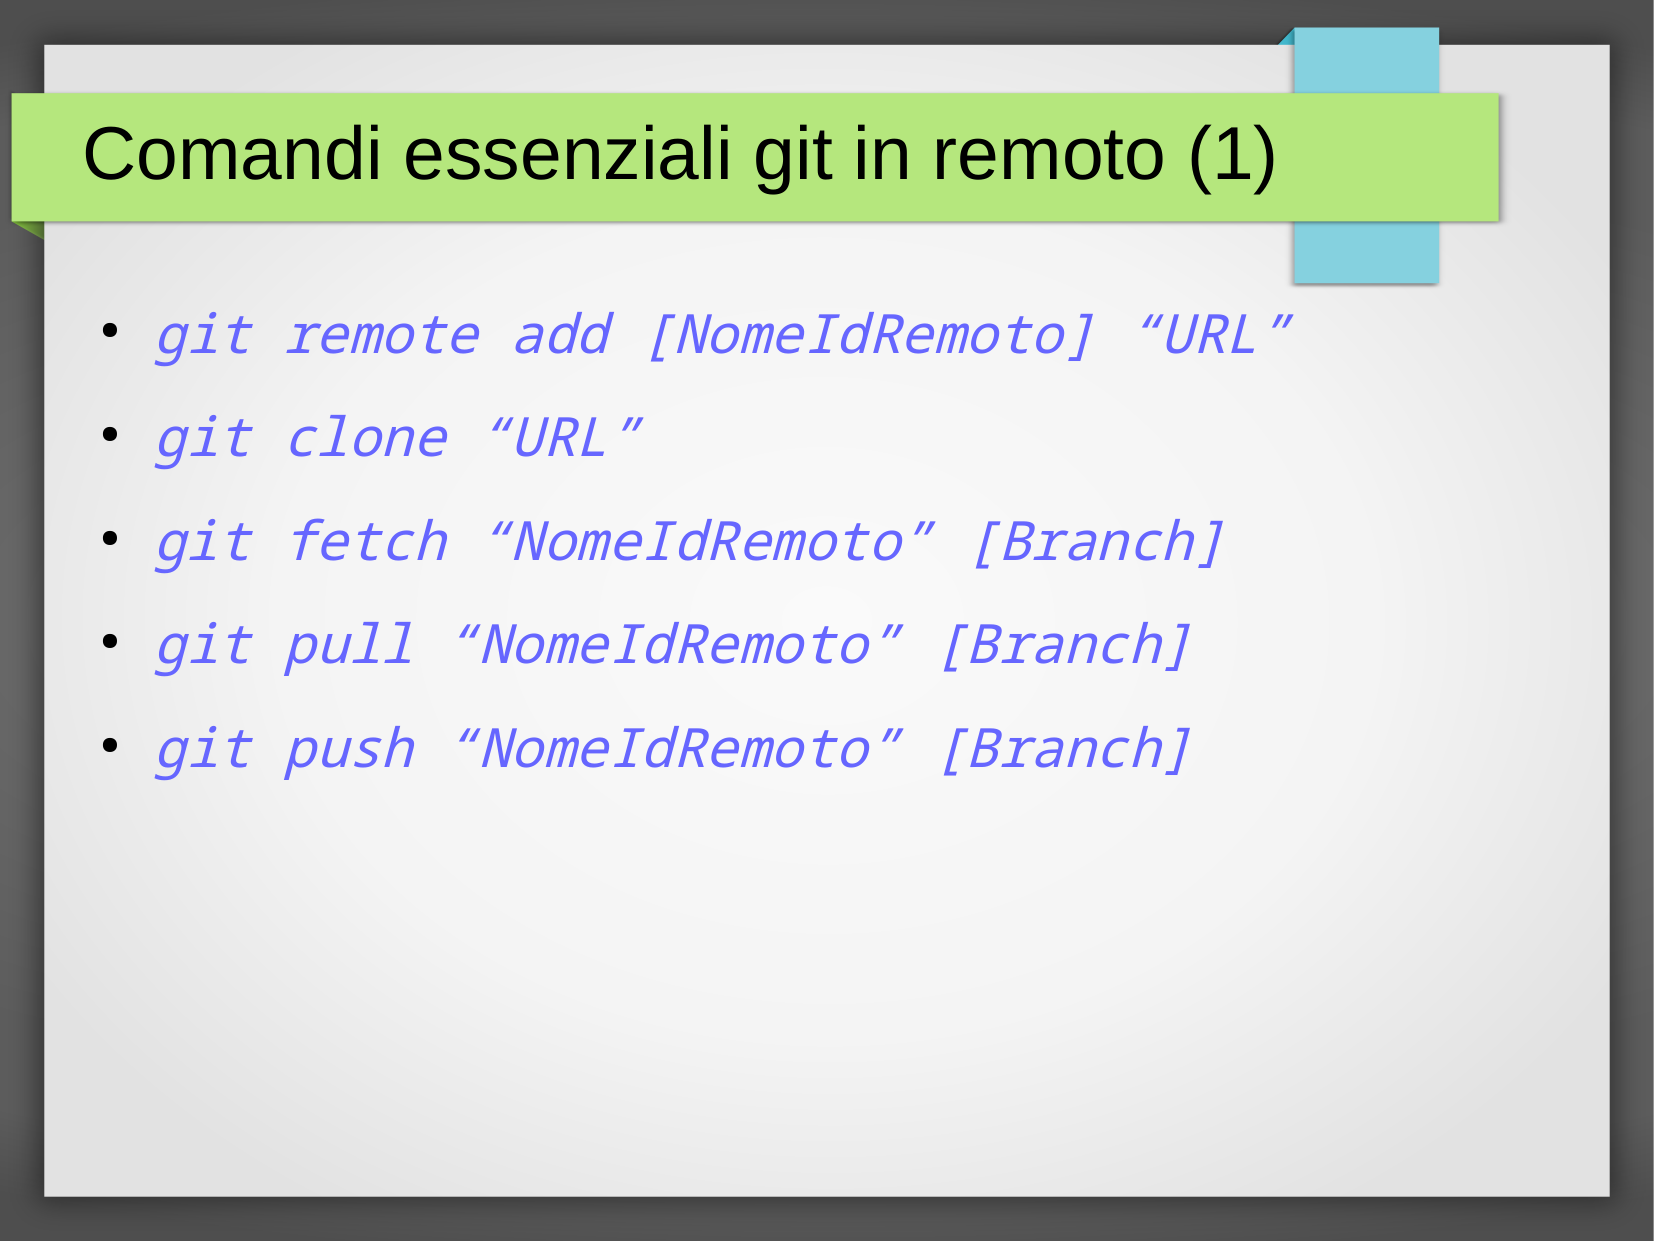

# Comandi essenziali git in remoto (1)
git remote add [NomeIdRemoto] “URL”
git clone “URL”
git fetch “NomeIdRemoto” [Branch]
git pull “NomeIdRemoto” [Branch]
git push “NomeIdRemoto” [Branch]